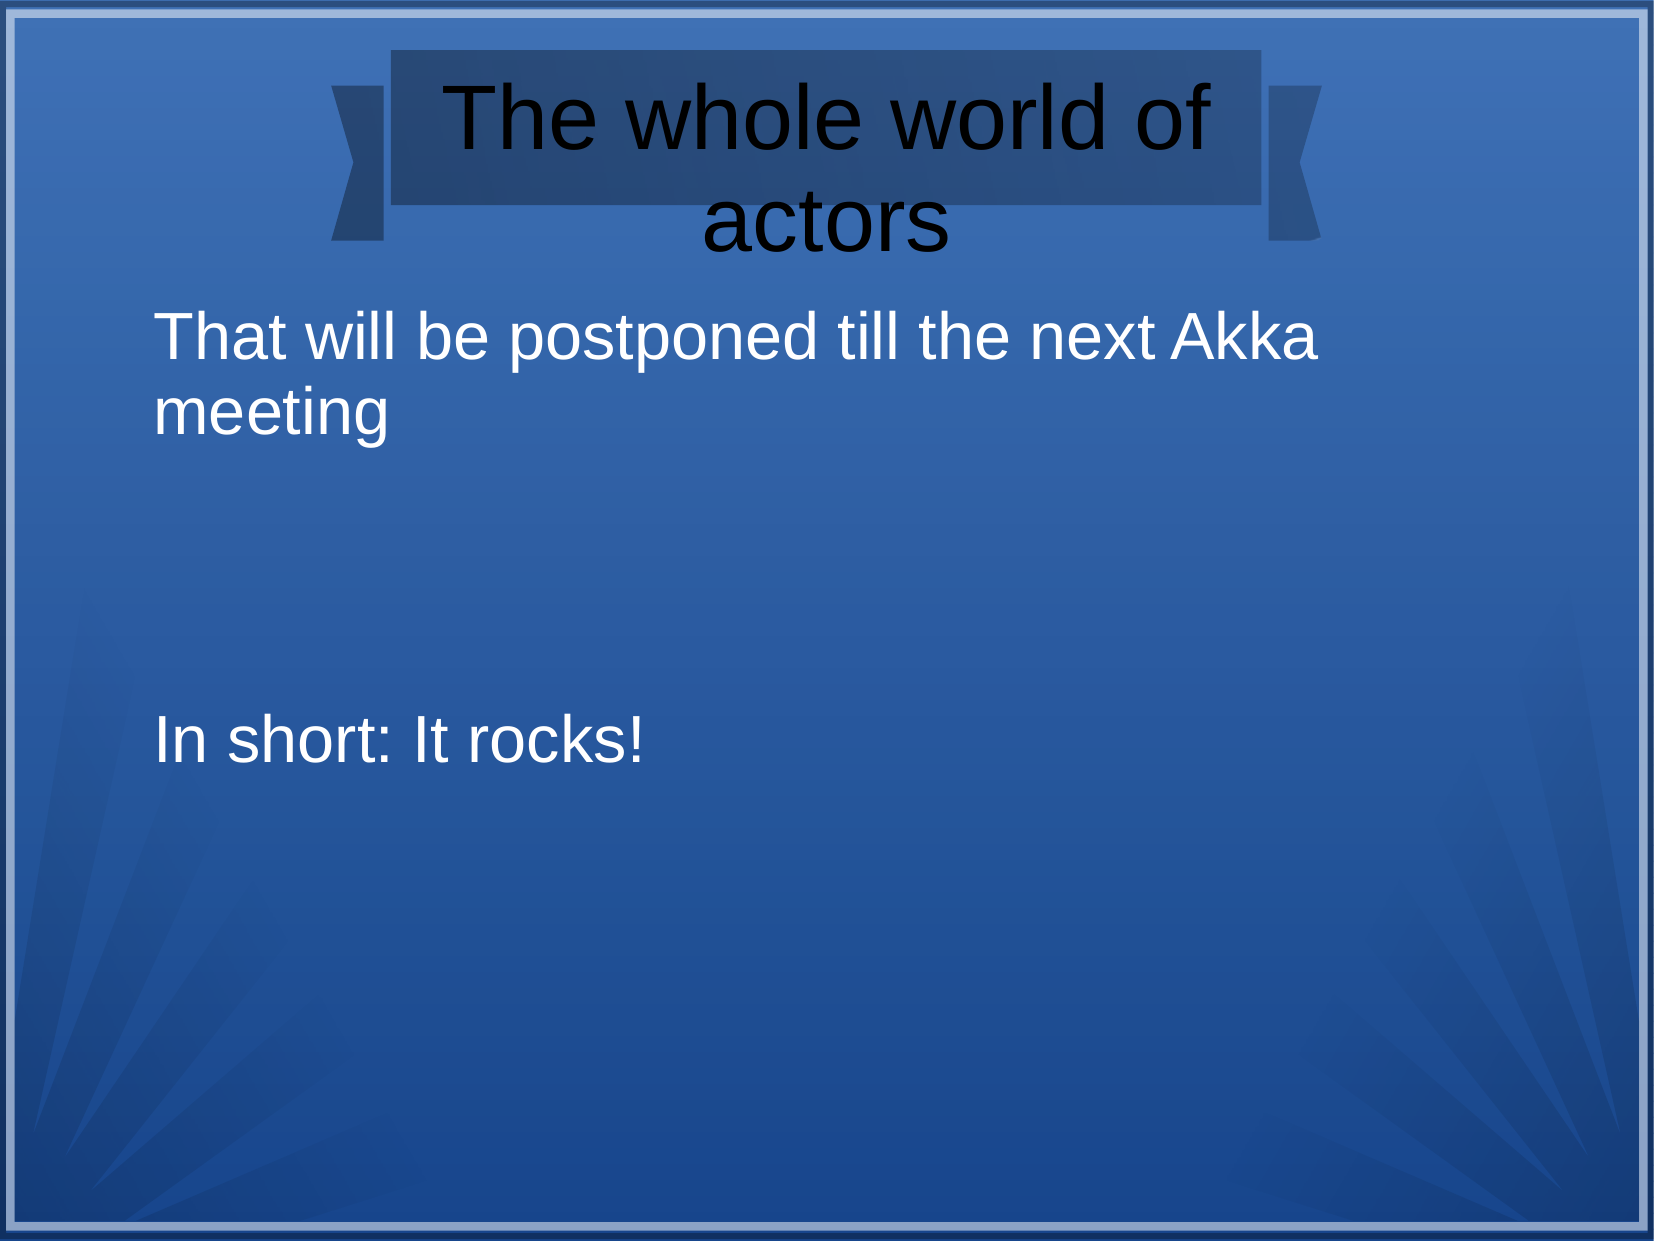

# The whole world of actors
That will be postponed till the next Akka meeting
In short: It rocks!